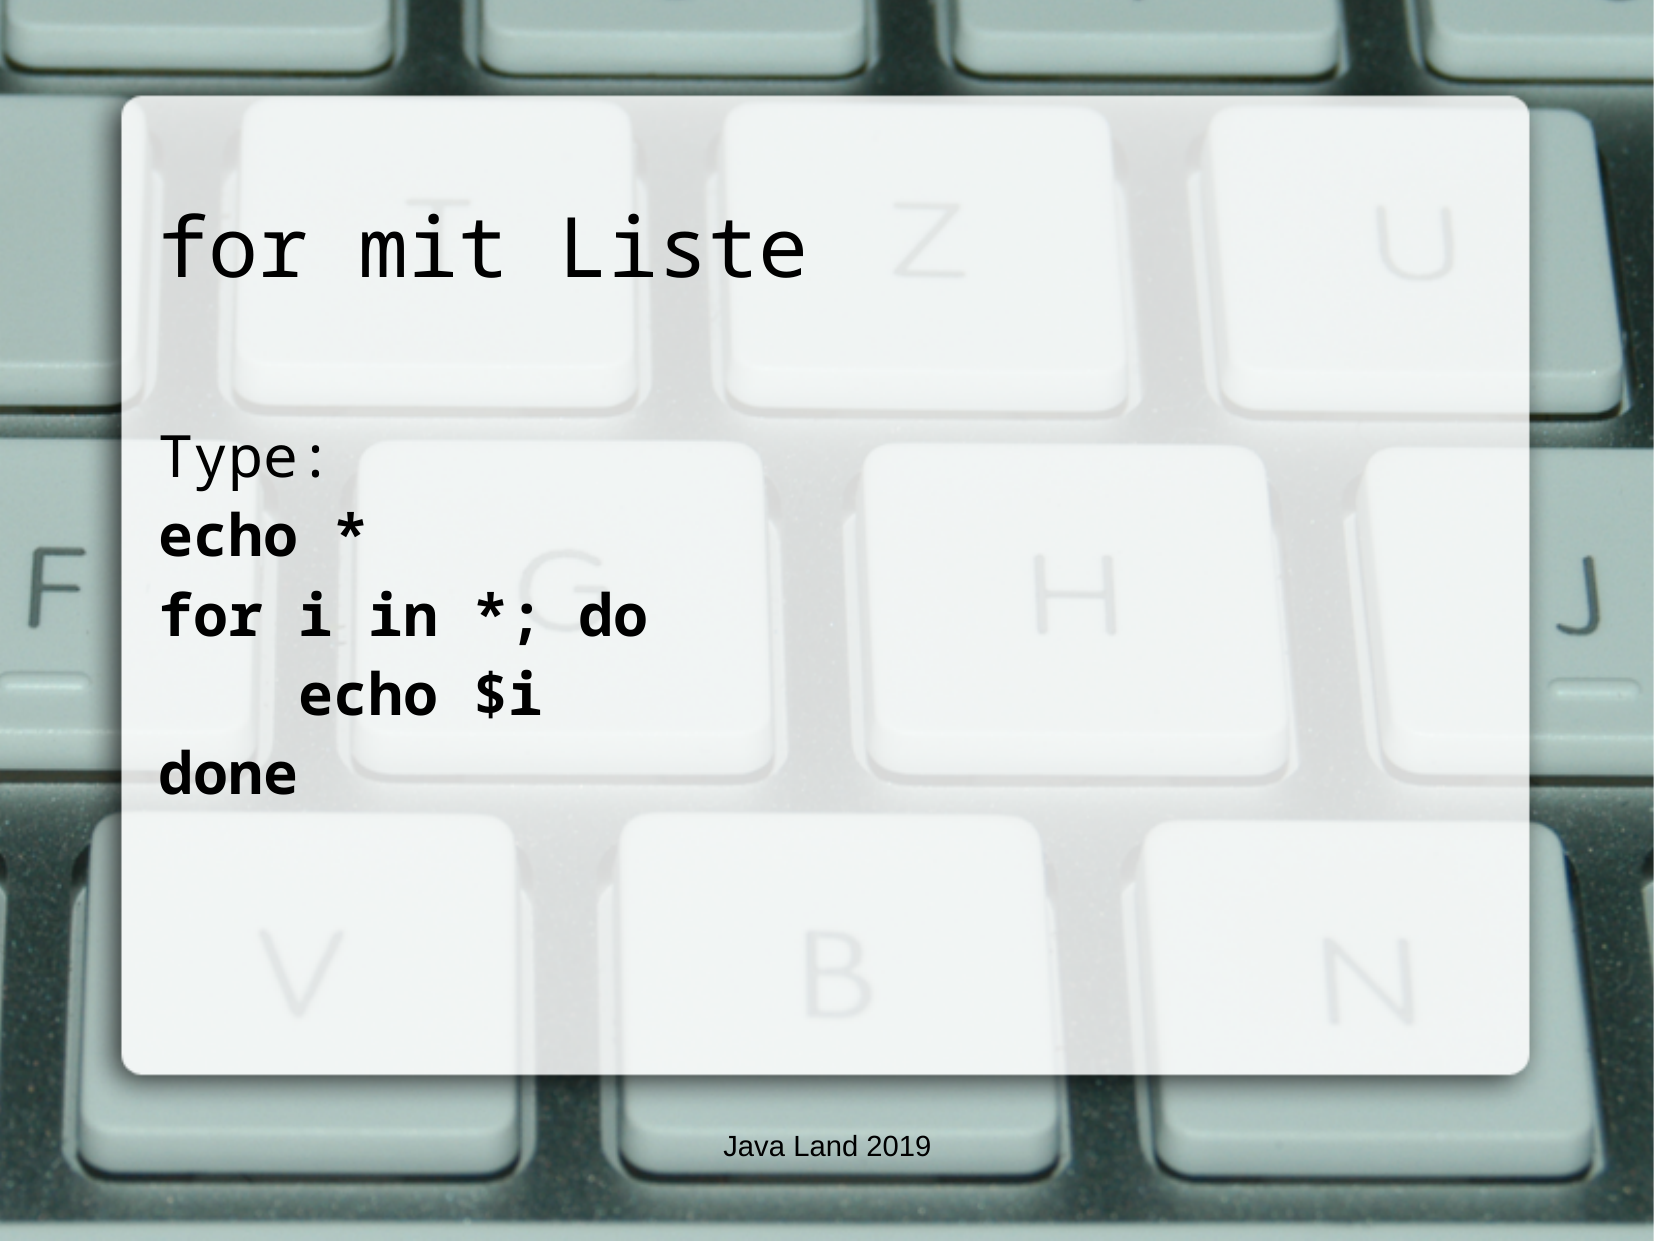

#
for mit Liste
Type:
echo *
for i in *; do
 echo $i
done